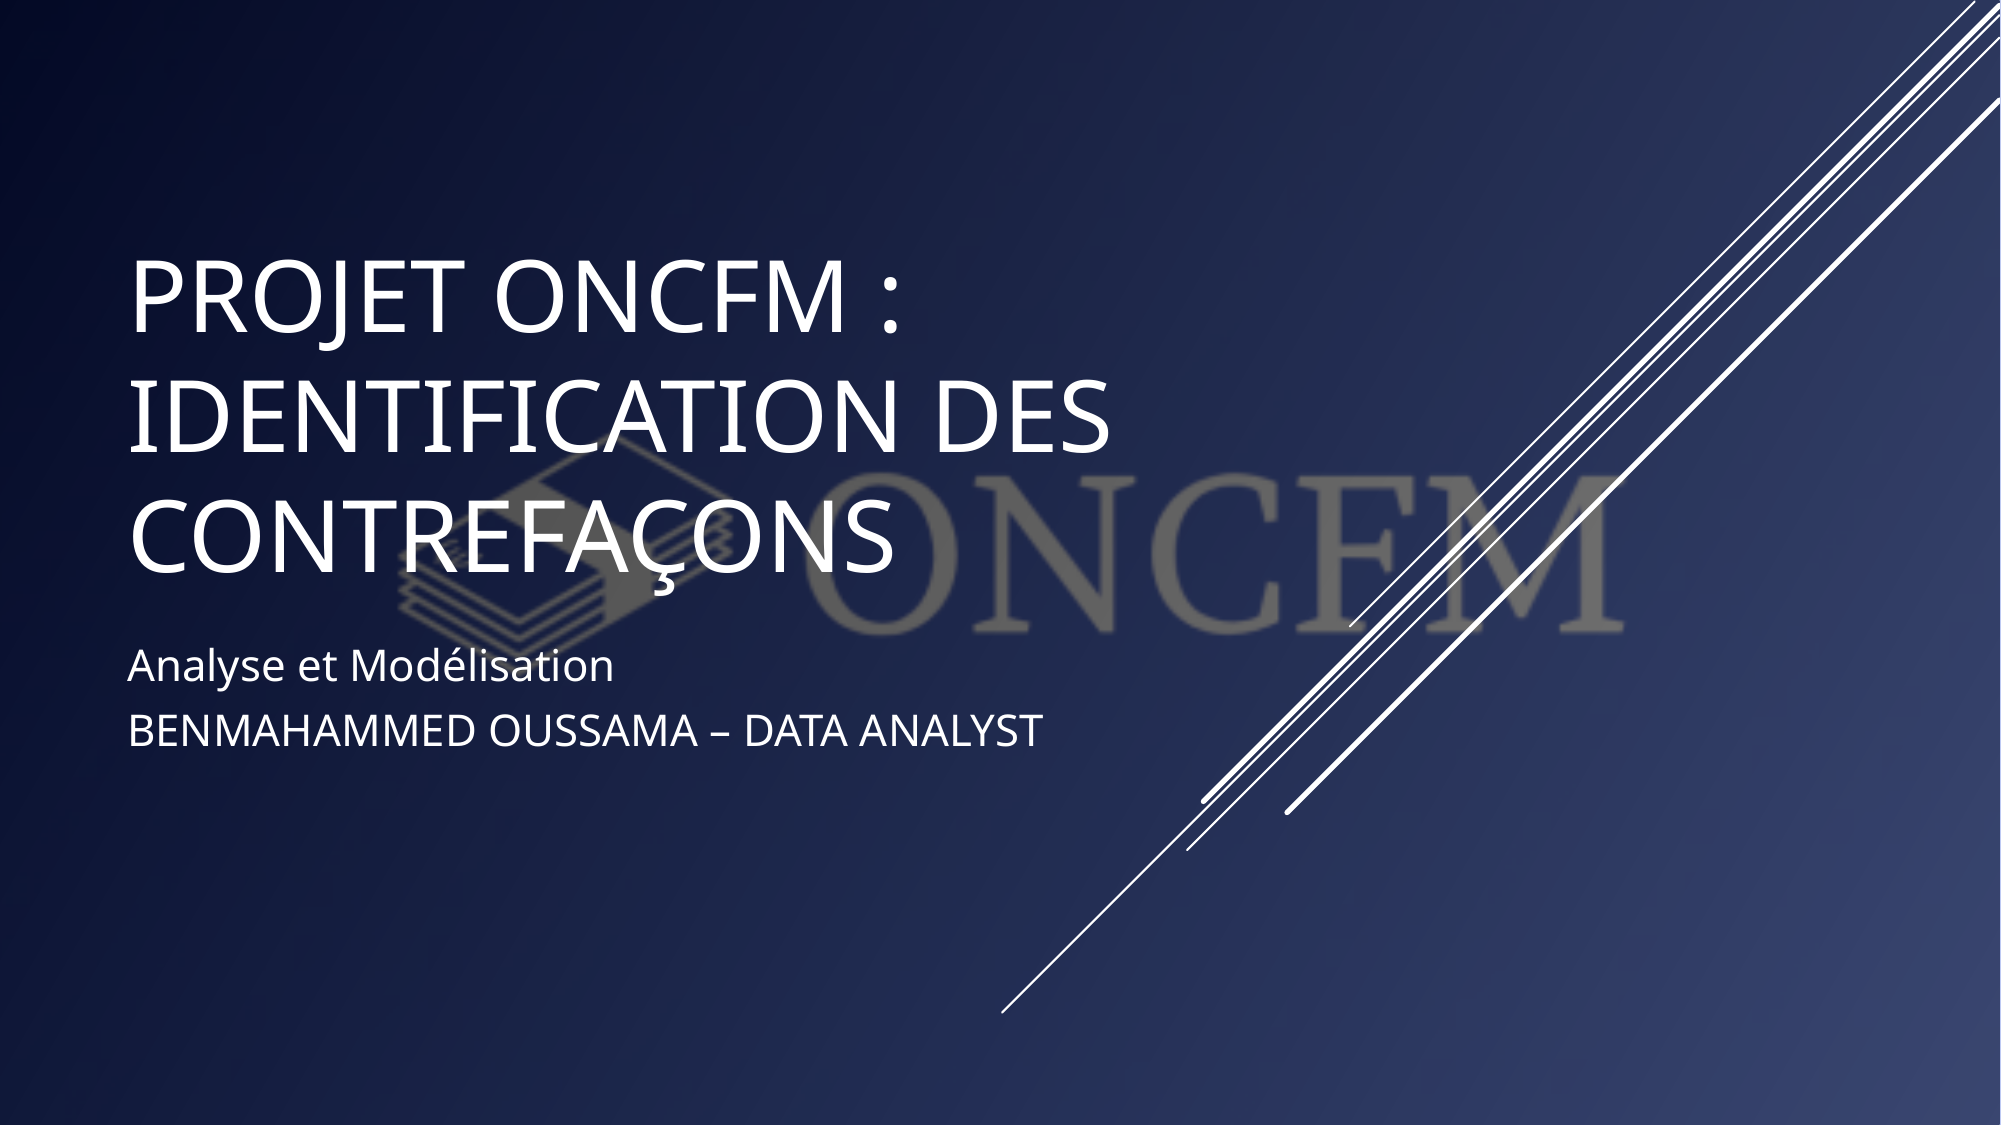

# Projet ONCFM : Identification des Contrefaçons
Analyse et Modélisation
BENMAHAMMED OUSSAMA – DATA ANALYST